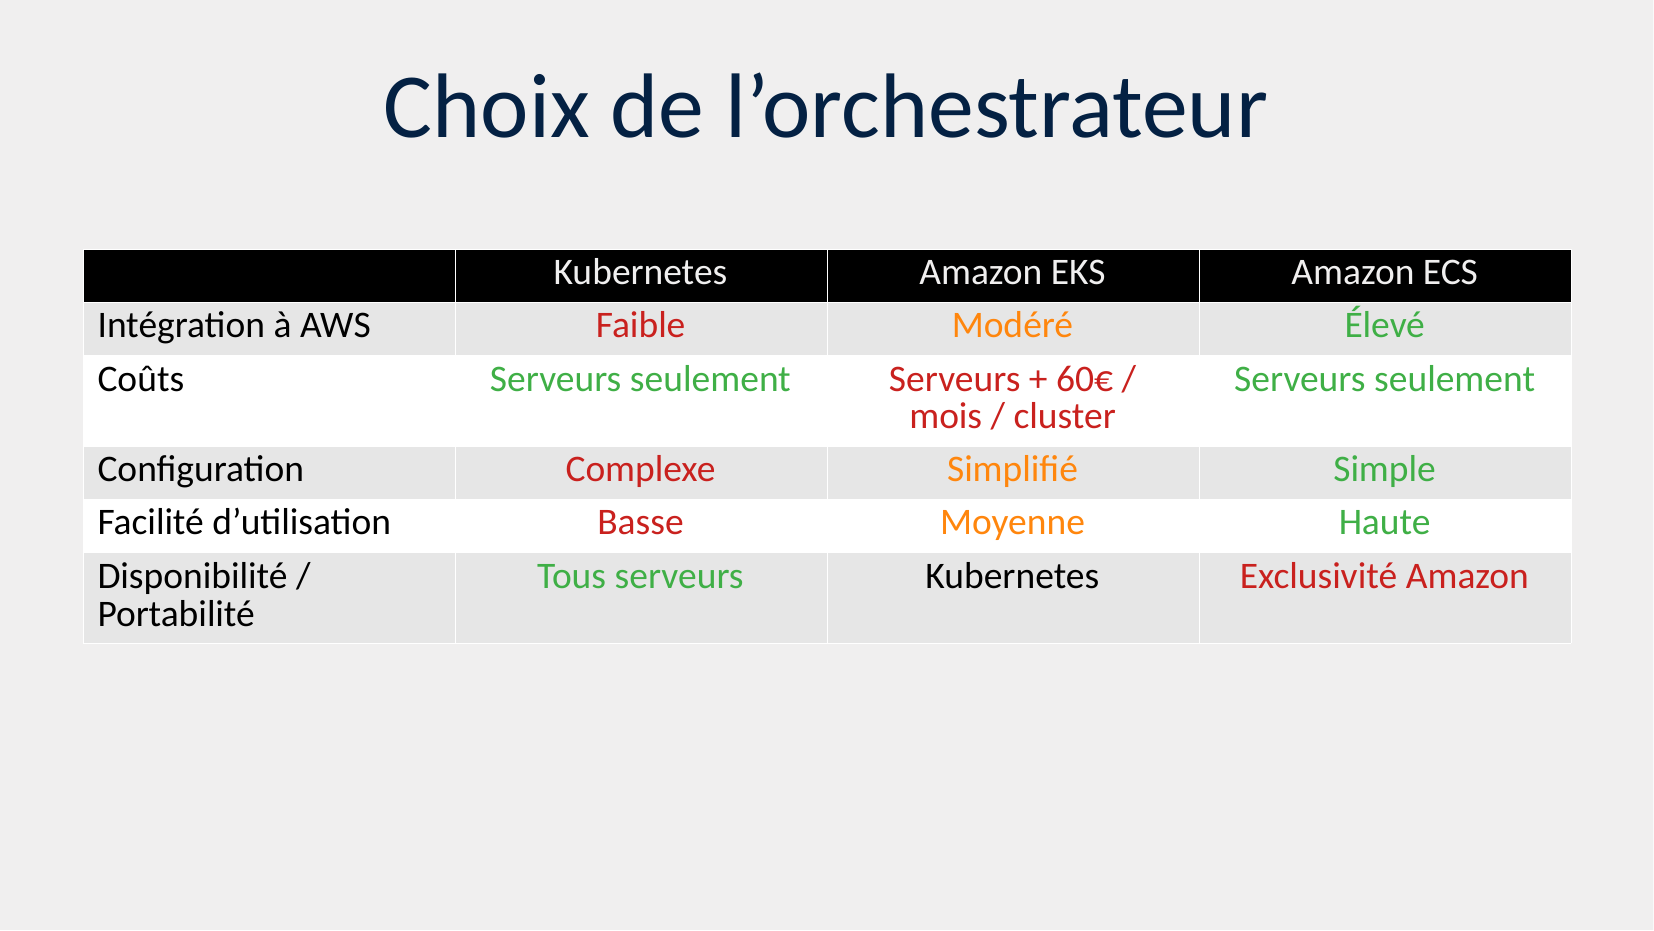

# Choix de l’orchestrateur
| | Kubernetes | Amazon EKS | Amazon ECS |
| --- | --- | --- | --- |
| Intégration à AWS | Faible | Modéré | Élevé |
| Coûts | Serveurs seulement | Serveurs + 60€ / mois / cluster | Serveurs seulement |
| Configuration | Complexe | Simplifié | Simple |
| Facilité d’utilisation | Basse | Moyenne | Haute |
| Disponibilité / Portabilité | Tous serveurs | Kubernetes | Exclusivité Amazon |